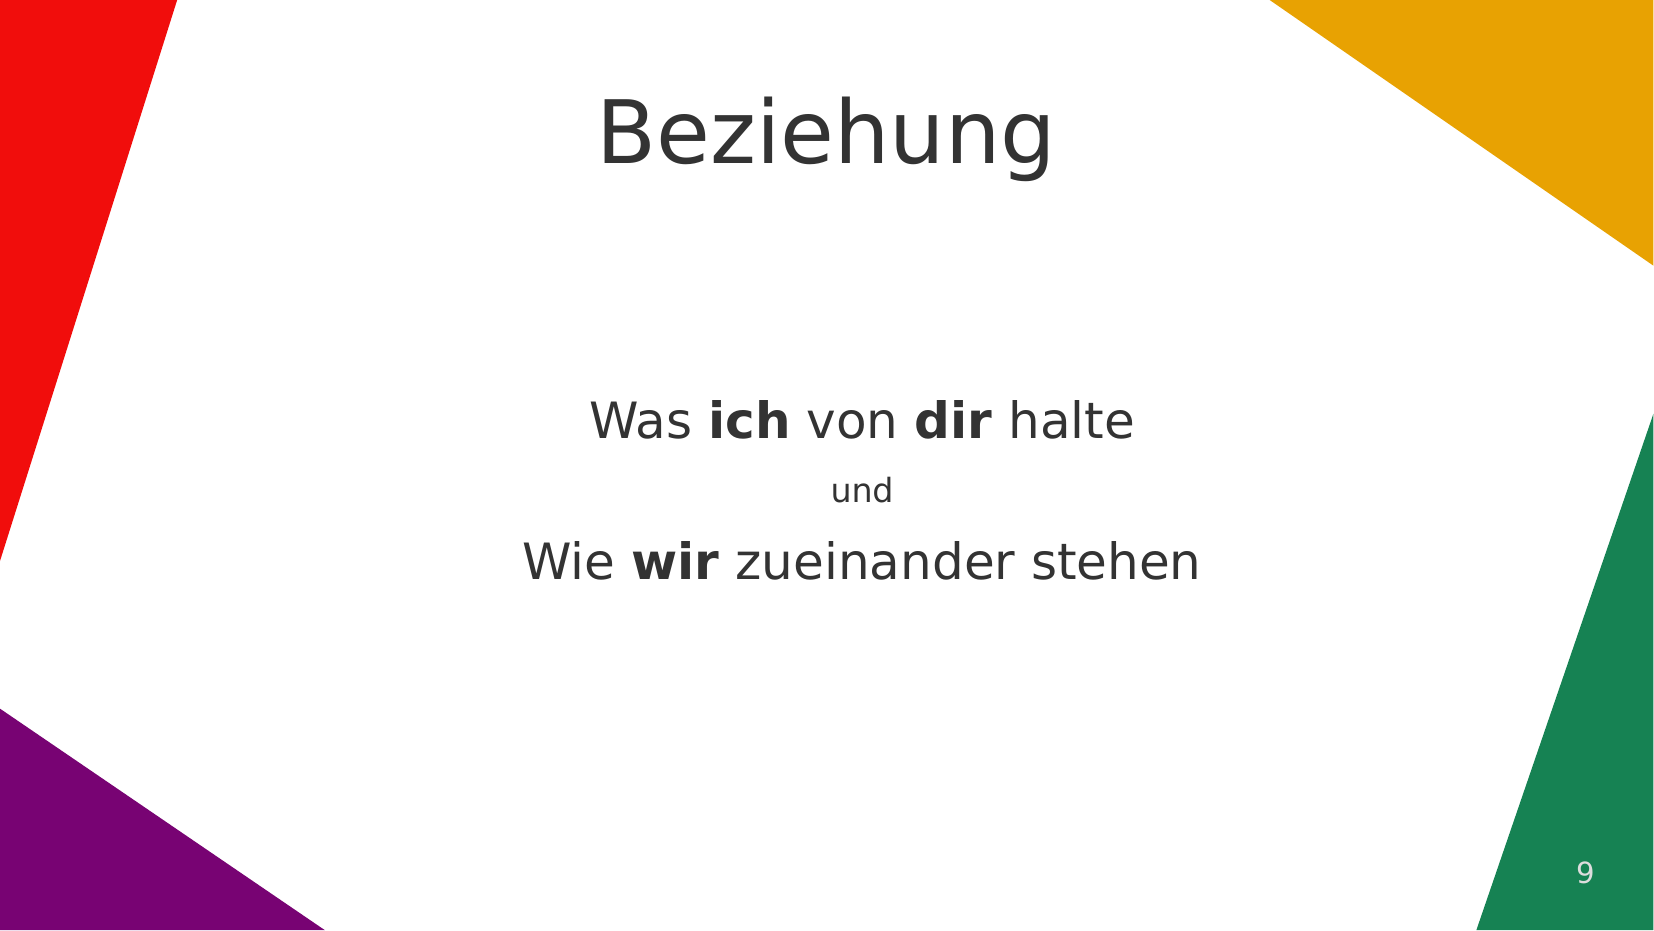

# Beziehung
Was ich von dir halte
und
Wie wir zueinander stehen
9